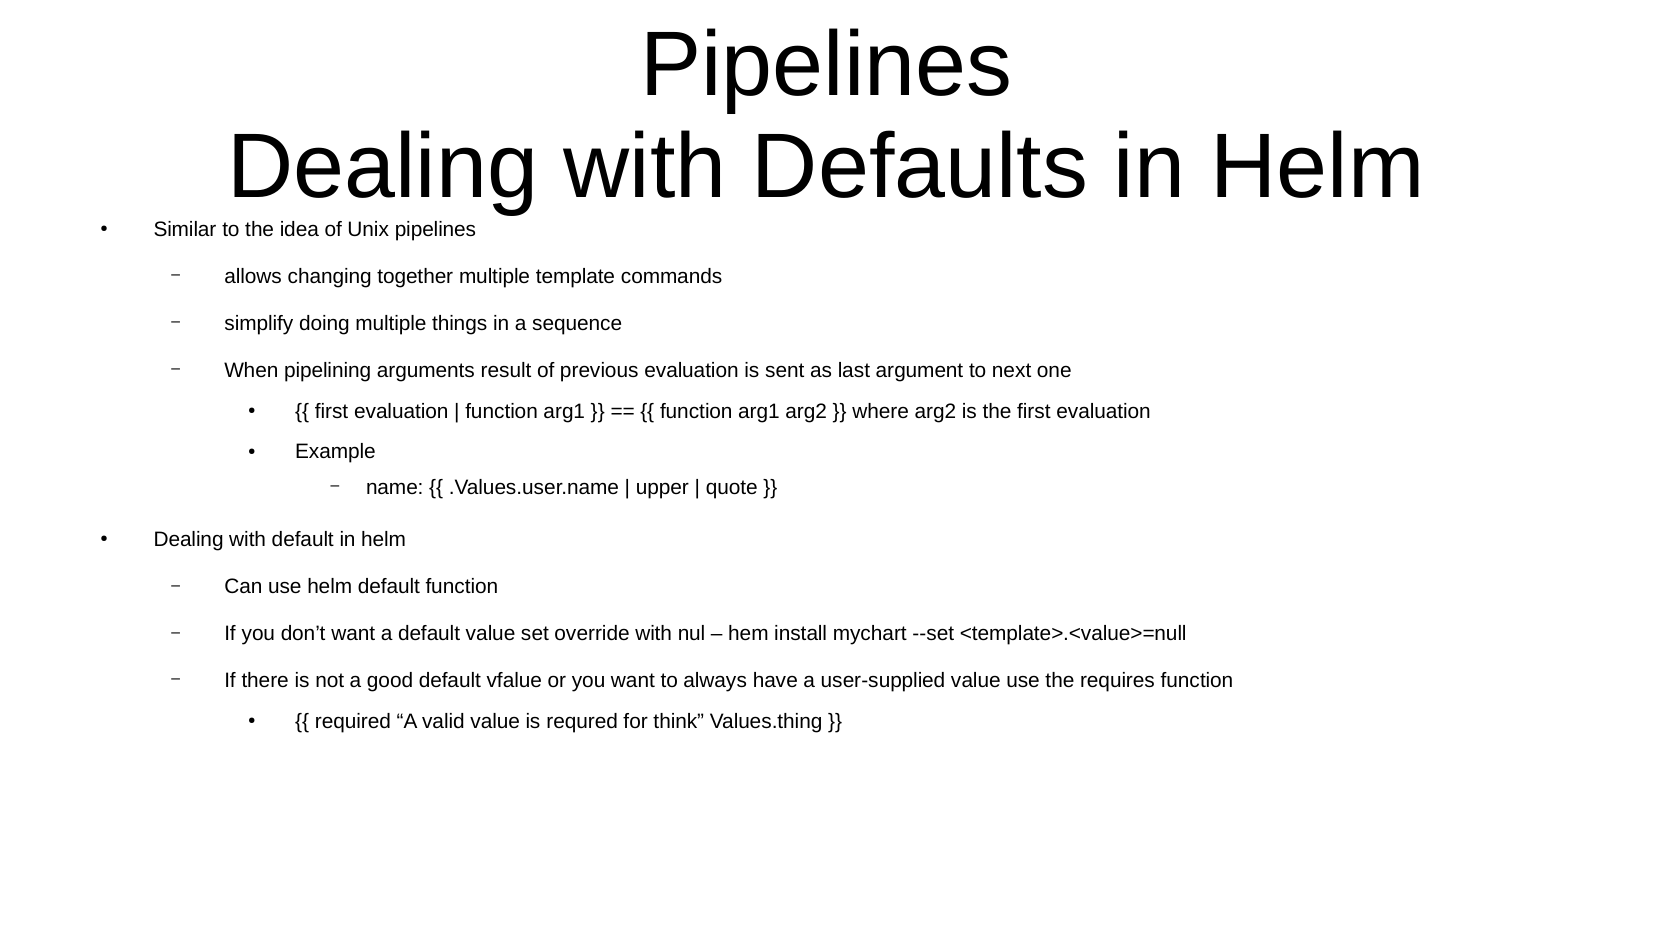

# Pipelines Dealing with Defaults in Helm
Similar to the idea of Unix pipelines
allows changing together multiple template commands
simplify doing multiple things in a sequence
When pipelining arguments result of previous evaluation is sent as last argument to next one
{{ first evaluation | function arg1 }} == {{ function arg1 arg2 }} where arg2 is the first evaluation
Example
name: {{ .Values.user.name | upper | quote }}
Dealing with default in helm
Can use helm default function
If you don’t want a default value set override with nul – hem install mychart --set <template>.<value>=null
If there is not a good default vfalue or you want to always have a user-supplied value use the requires function
{{ required “A valid value is requred for think” Values.thing }}